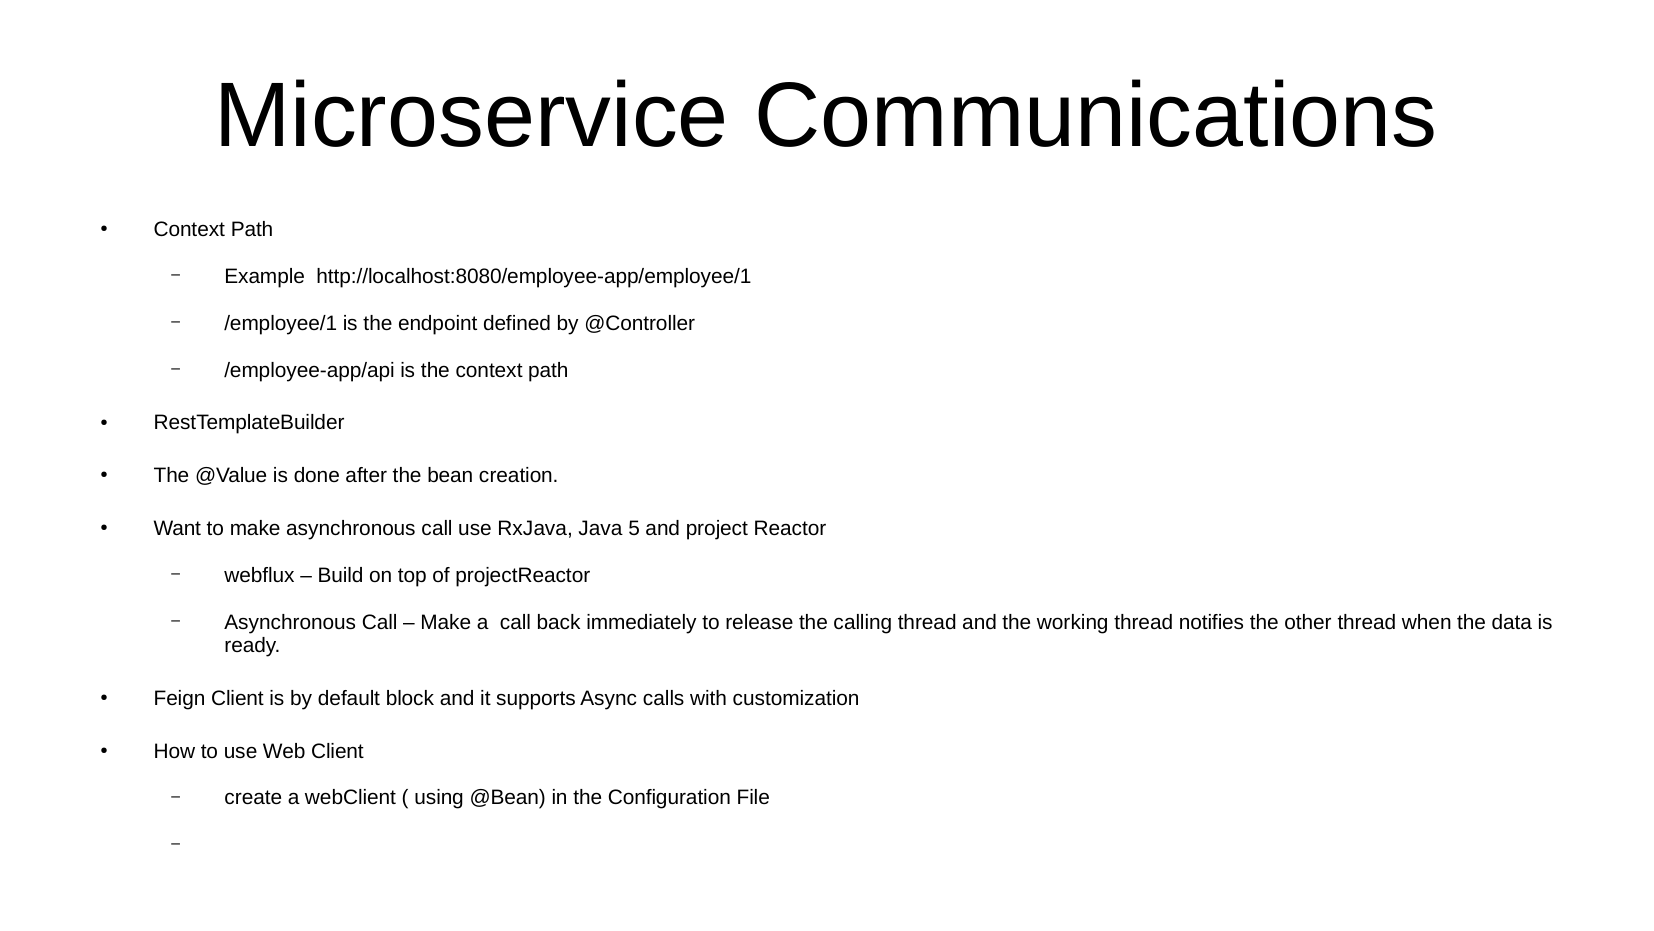

# Microservice Communications
Context Path
Example http://localhost:8080/employee-app/employee/1
/employee/1 is the endpoint defined by @Controller
/employee-app/api is the context path
RestTemplateBuilder
The @Value is done after the bean creation.
Want to make asynchronous call use RxJava, Java 5 and project Reactor
webflux – Build on top of projectReactor
Asynchronous Call – Make a call back immediately to release the calling thread and the working thread notifies the other thread when the data is ready.
Feign Client is by default block and it supports Async calls with customization
How to use Web Client
create a webClient ( using @Bean) in the Configuration File